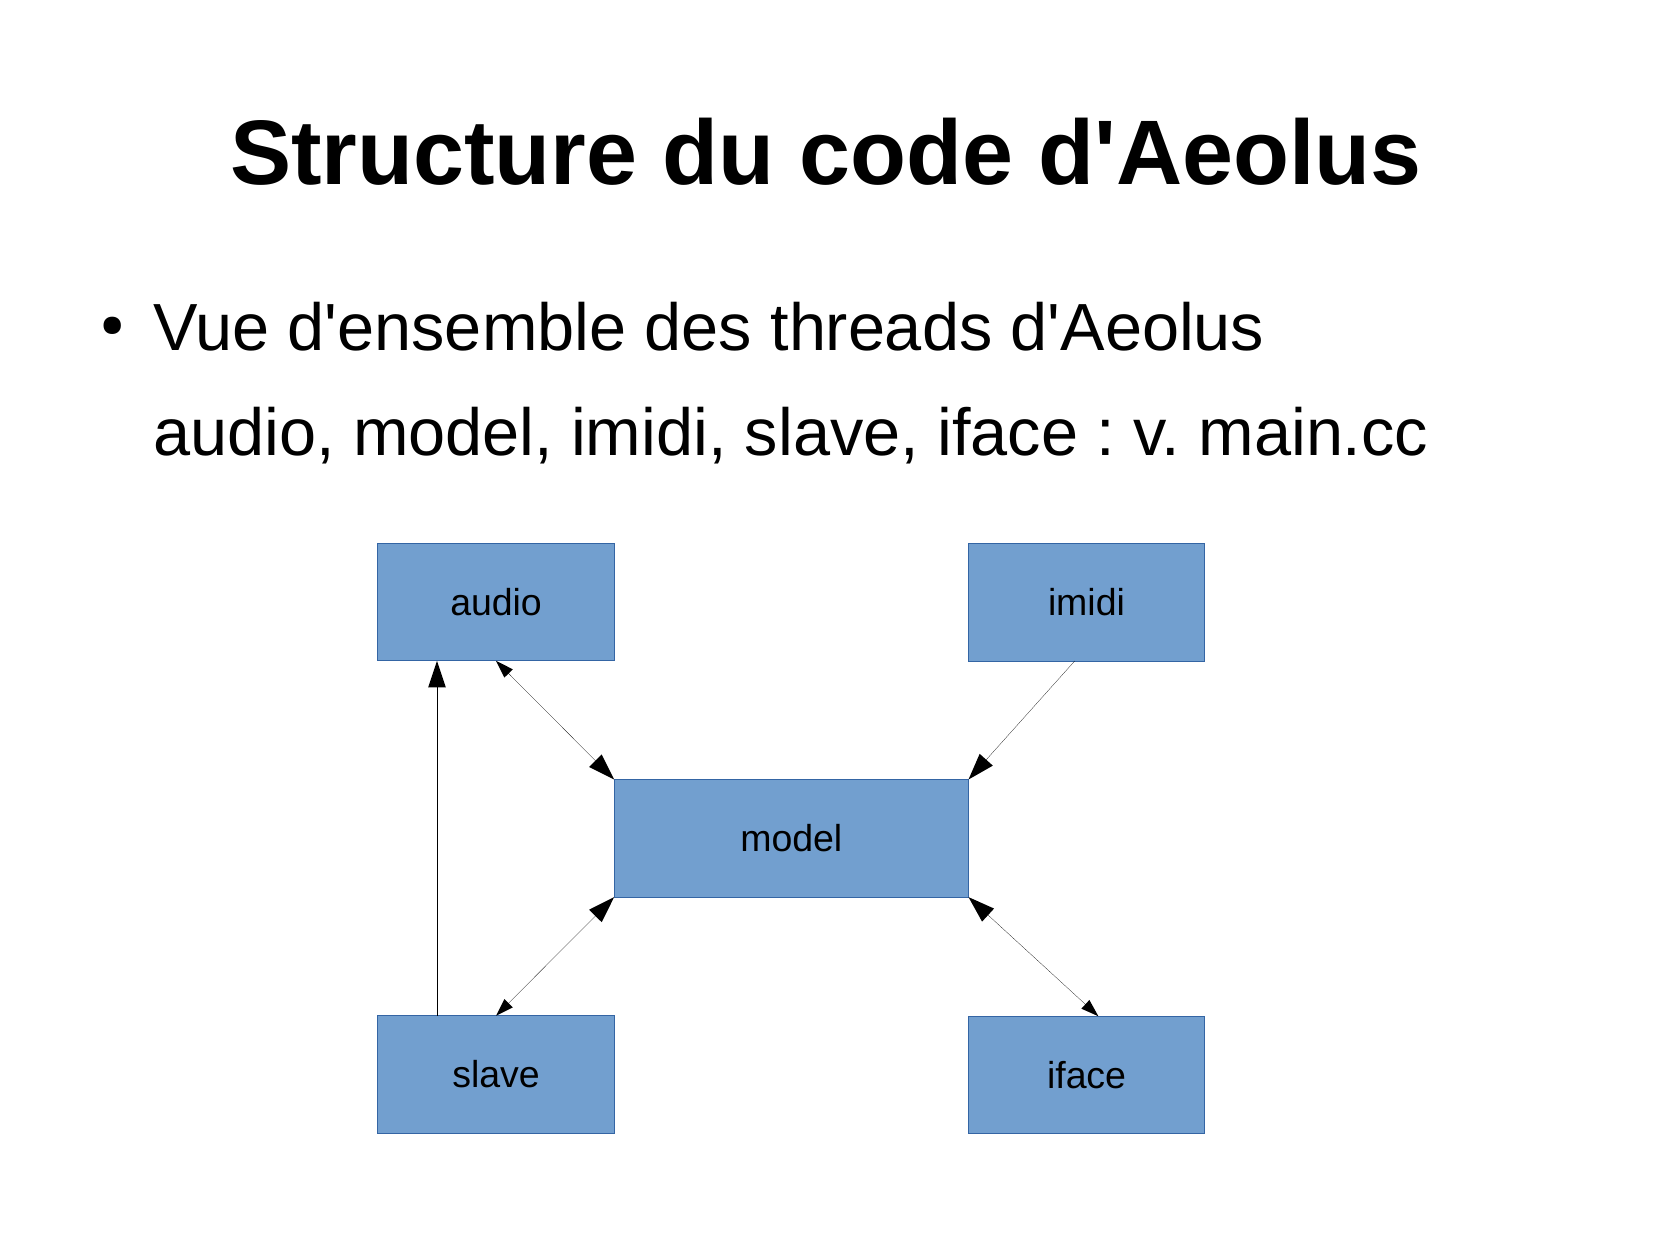

# Structure du code d'Aeolus
Vue d'ensemble des threads d'Aeolus
audio, model, imidi, slave, iface : v. main.cc
audio
imidi
model
slave
iface